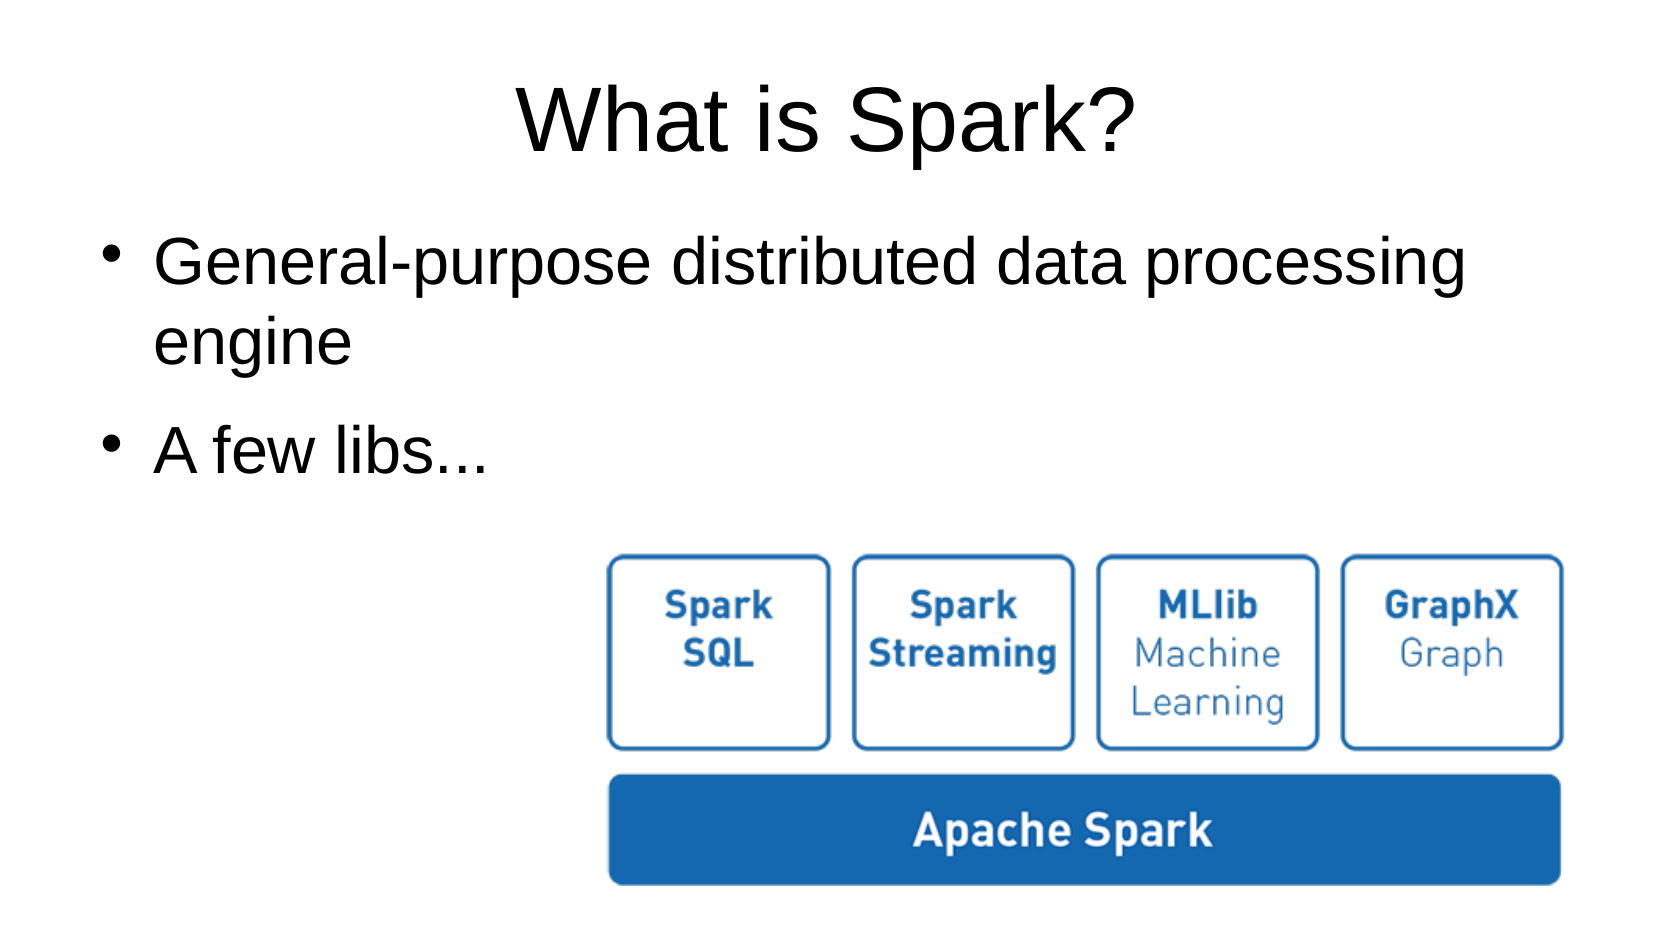

What is Spark?
General-purpose distributed data processing engine
A few libs...